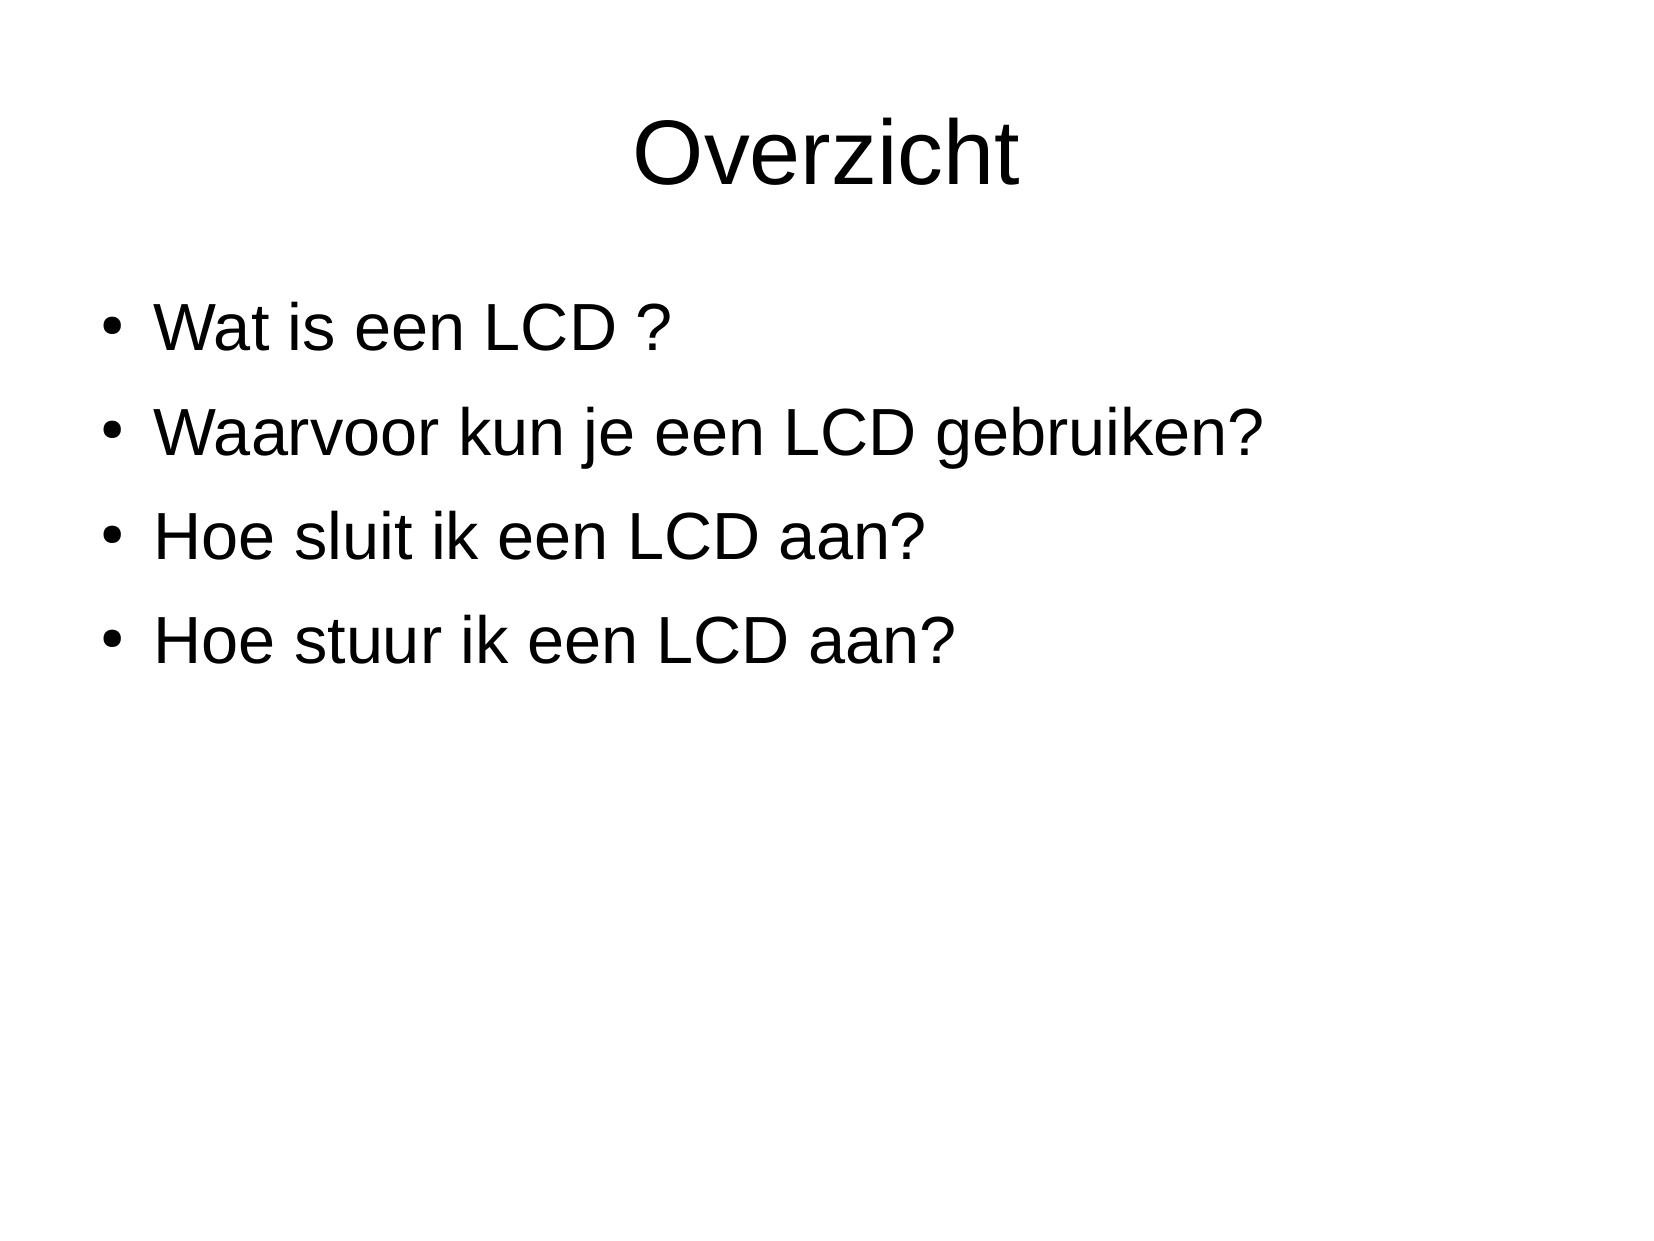

# Overzicht
Wat is een LCD ?
Waarvoor kun je een LCD gebruiken?
Hoe sluit ik een LCD aan?
Hoe stuur ik een LCD aan?